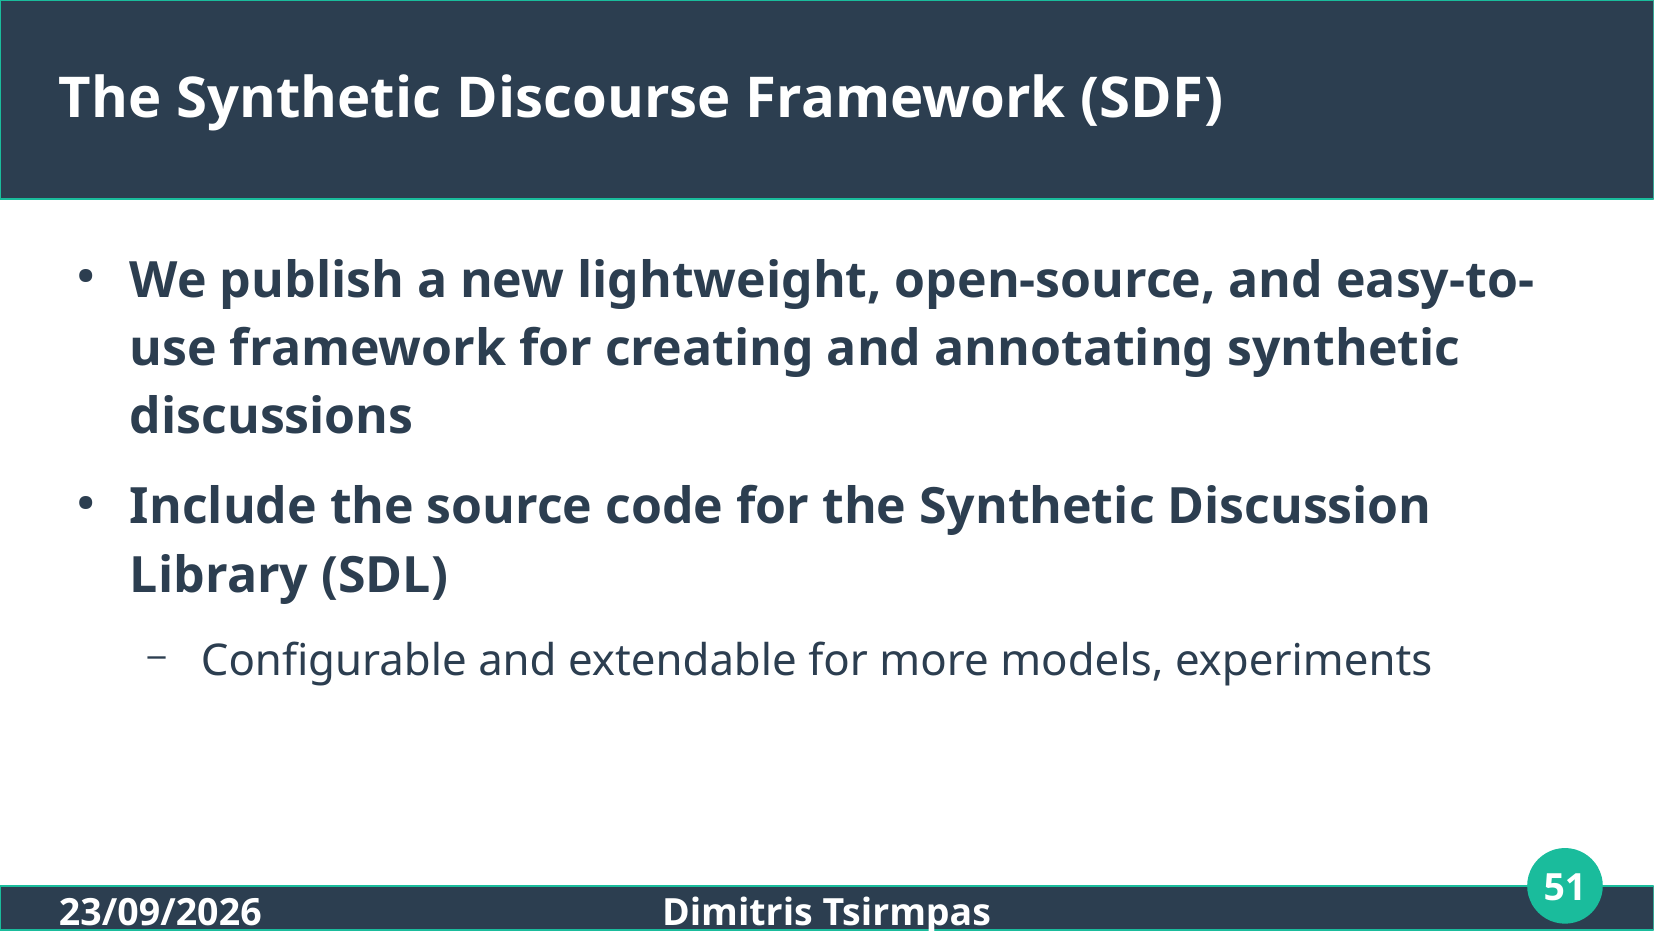

# The Synthetic Discourse Framework (SDF)
We publish a new lightweight, open-source, and easy-to-use framework for creating and annotating synthetic discussions
Include the source code for the Synthetic Discussion Library (SDL)
Configurable and extendable for more models, experiments
51
Dimitris Tsirmpas